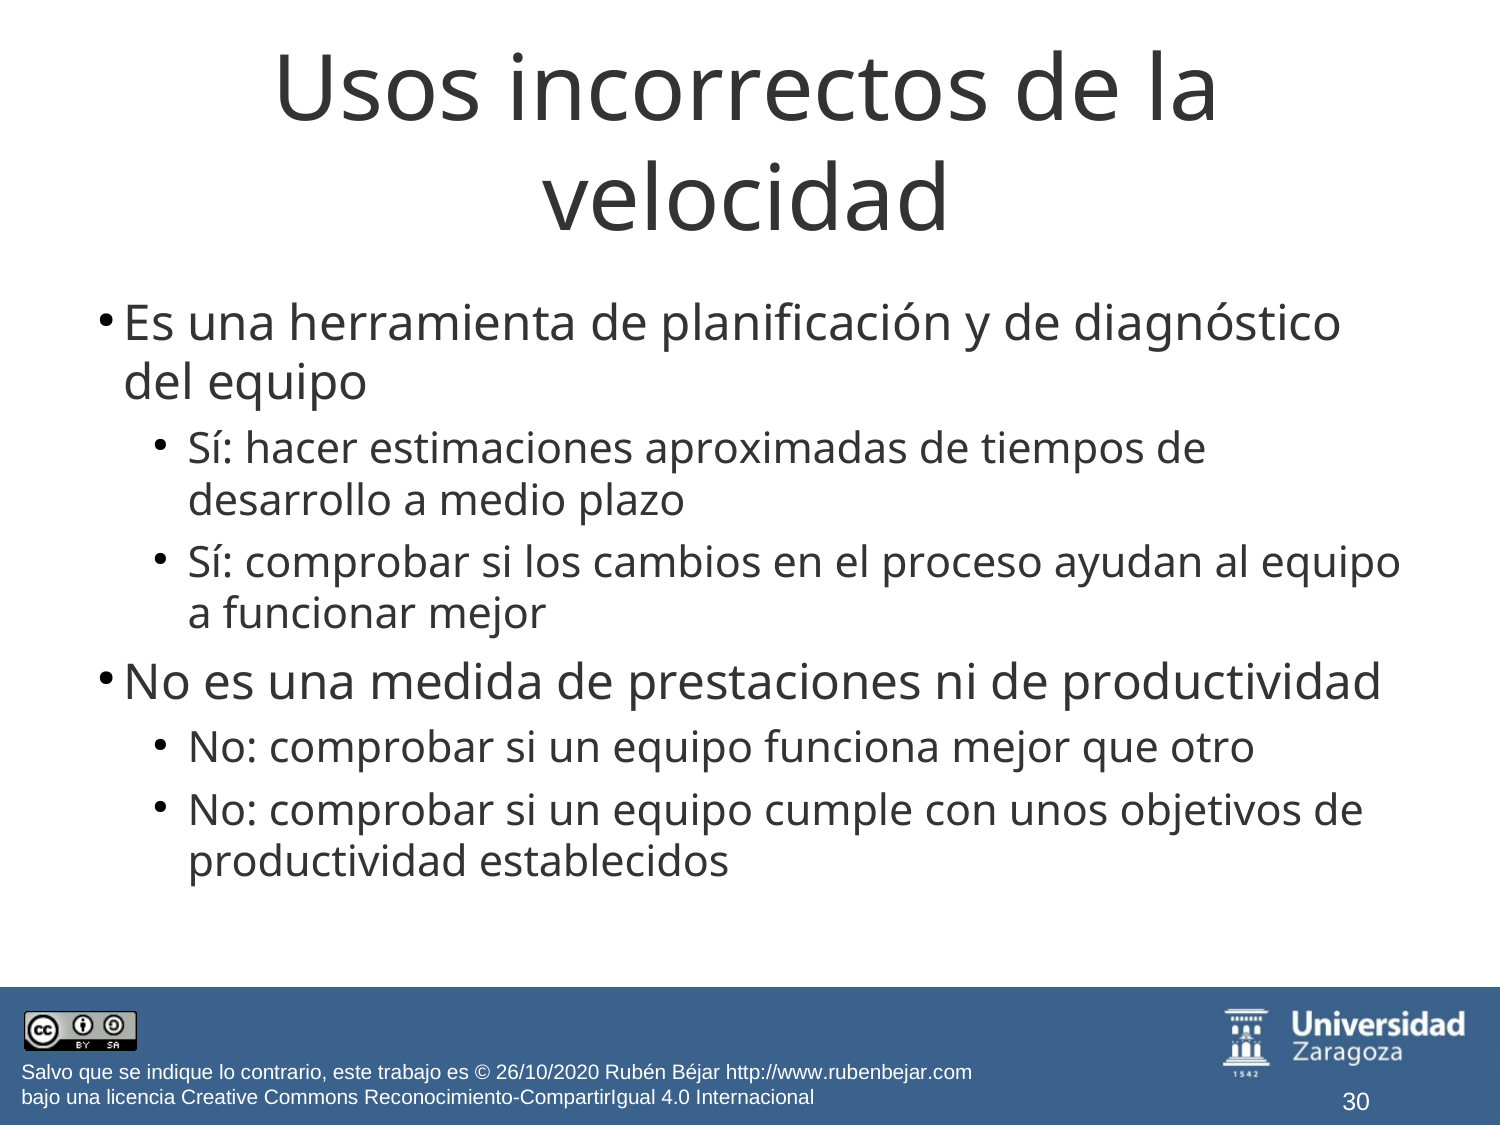

# Usos incorrectos de la velocidad
Es una herramienta de planificación y de diagnóstico del equipo
Sí: hacer estimaciones aproximadas de tiempos de desarrollo a medio plazo
Sí: comprobar si los cambios en el proceso ayudan al equipo a funcionar mejor
No es una medida de prestaciones ni de productividad
No: comprobar si un equipo funciona mejor que otro
No: comprobar si un equipo cumple con unos objetivos de productividad establecidos